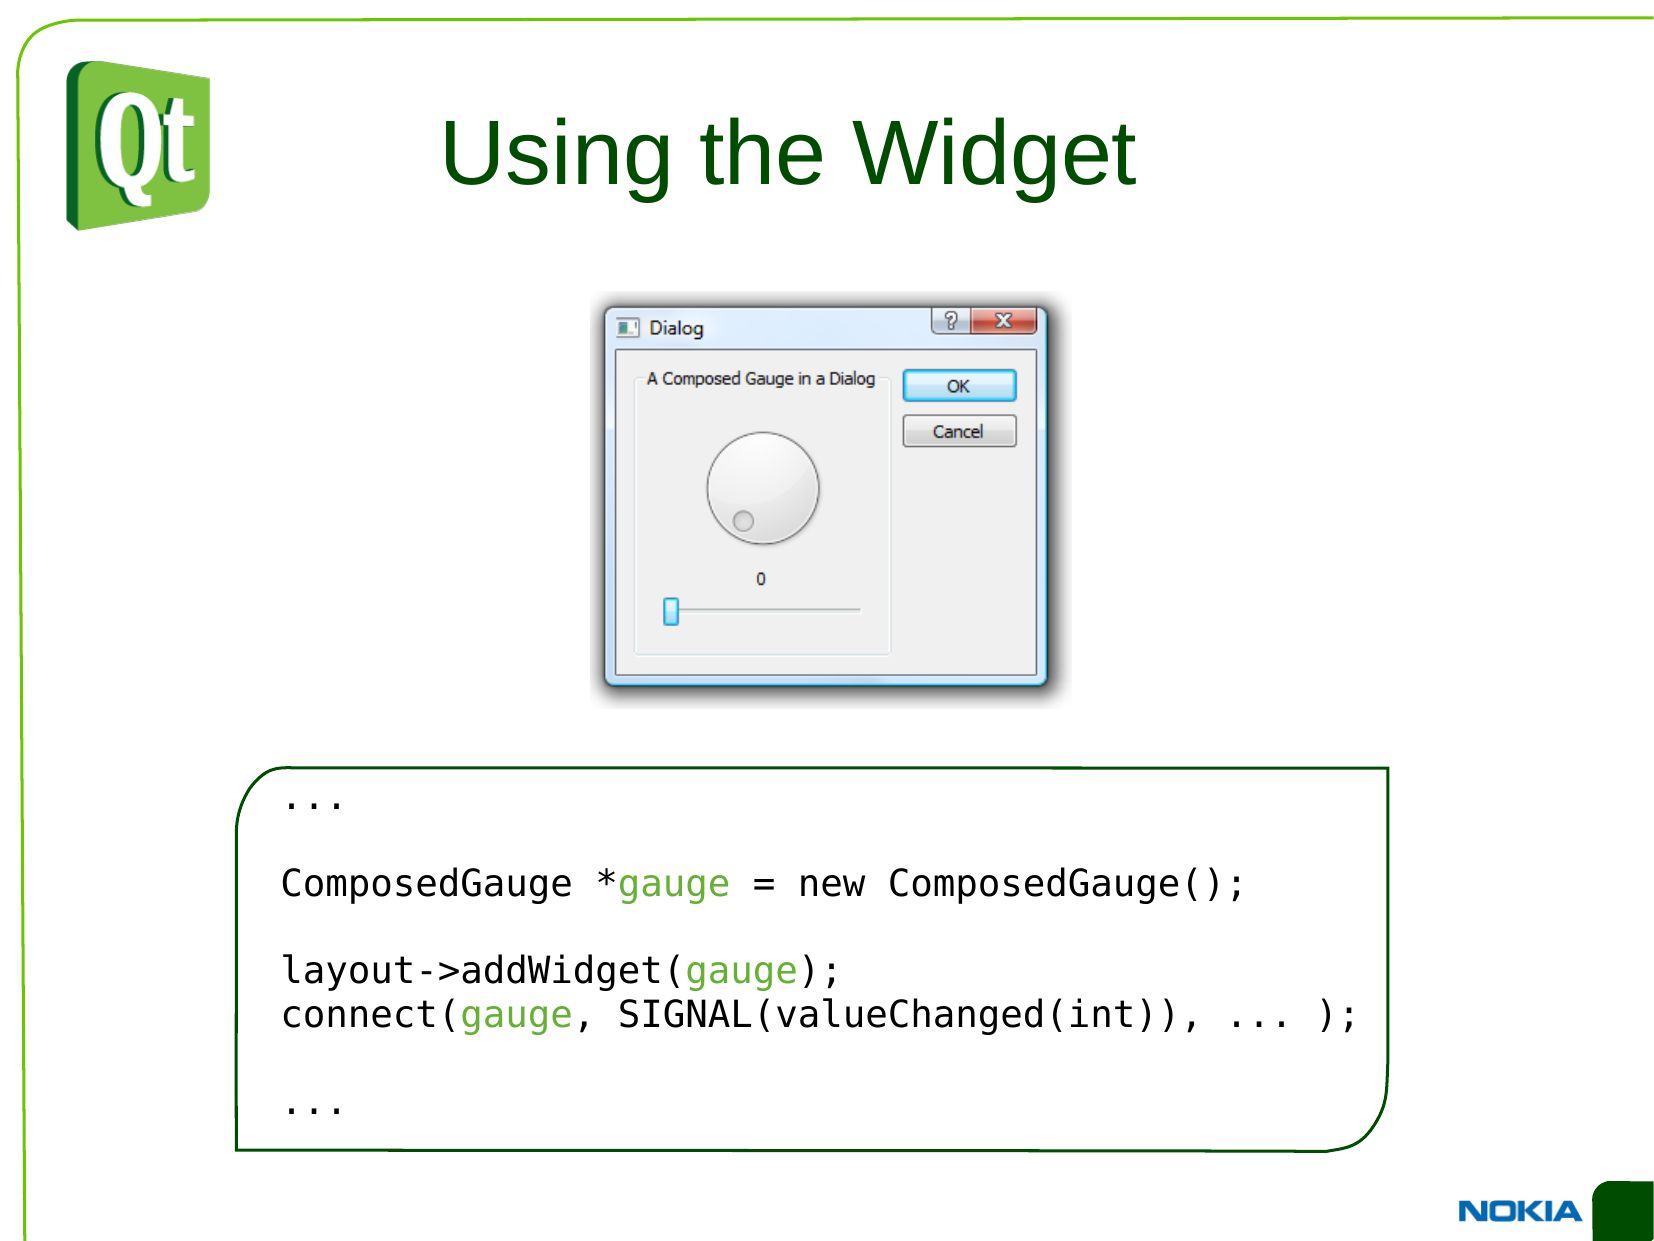

# Using the Widget
...
ComposedGauge *gauge = new ComposedGauge();
layout->addWidget(gauge);
connect(gauge, SIGNAL(valueChanged(int)), ... );
...